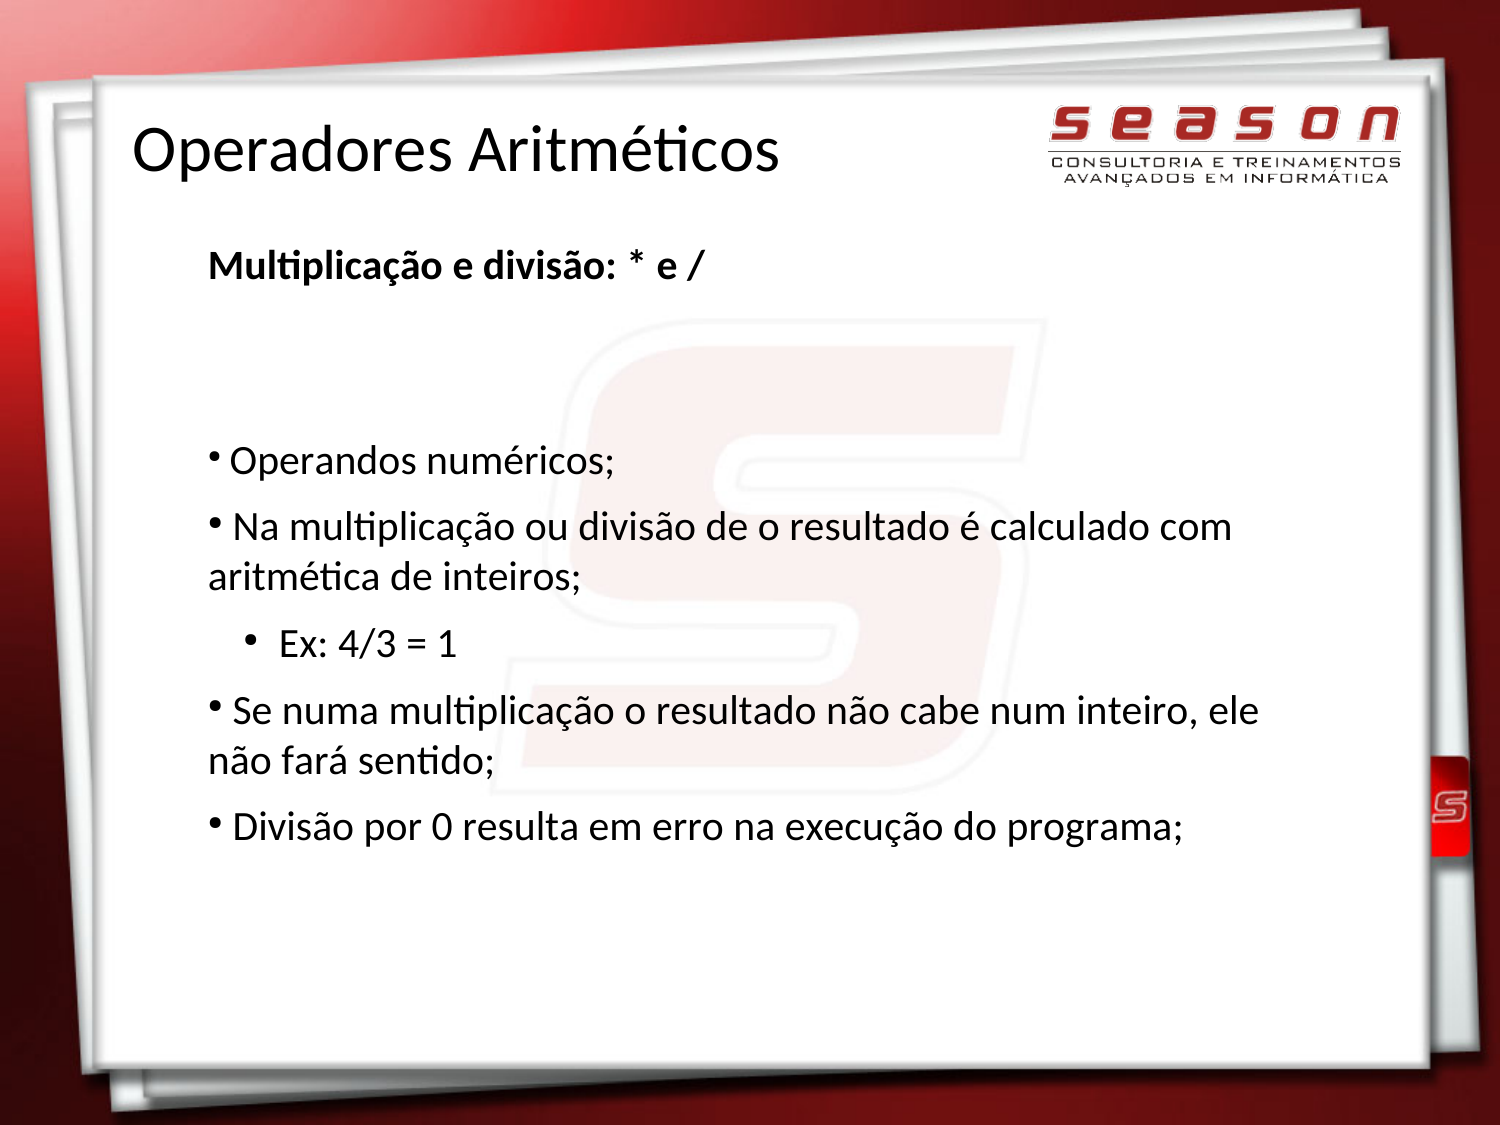

# Operadores Aritméticos
Multiplicação e divisão: * e /
 Operandos numéricos;
 Na multiplicação ou divisão de o resultado é calculado com aritmética de inteiros;
Ex: 4/3 = 1
 Se numa multiplicação o resultado não cabe num inteiro, ele não fará sentido;
 Divisão por 0 resulta em erro na execução do programa;